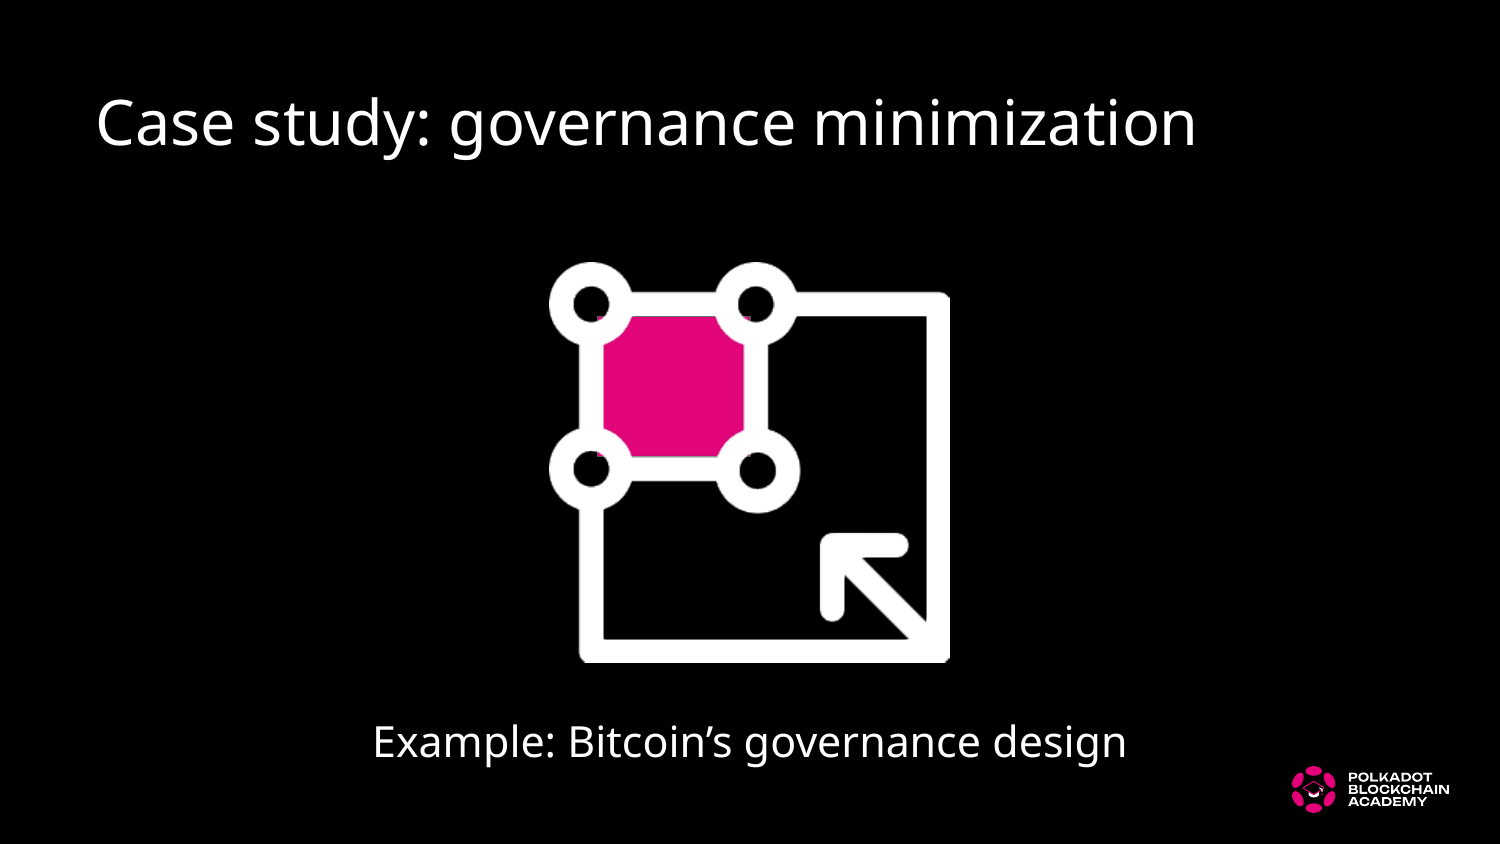

# Case study: governance minimization
Example: Bitcoin’s governance design